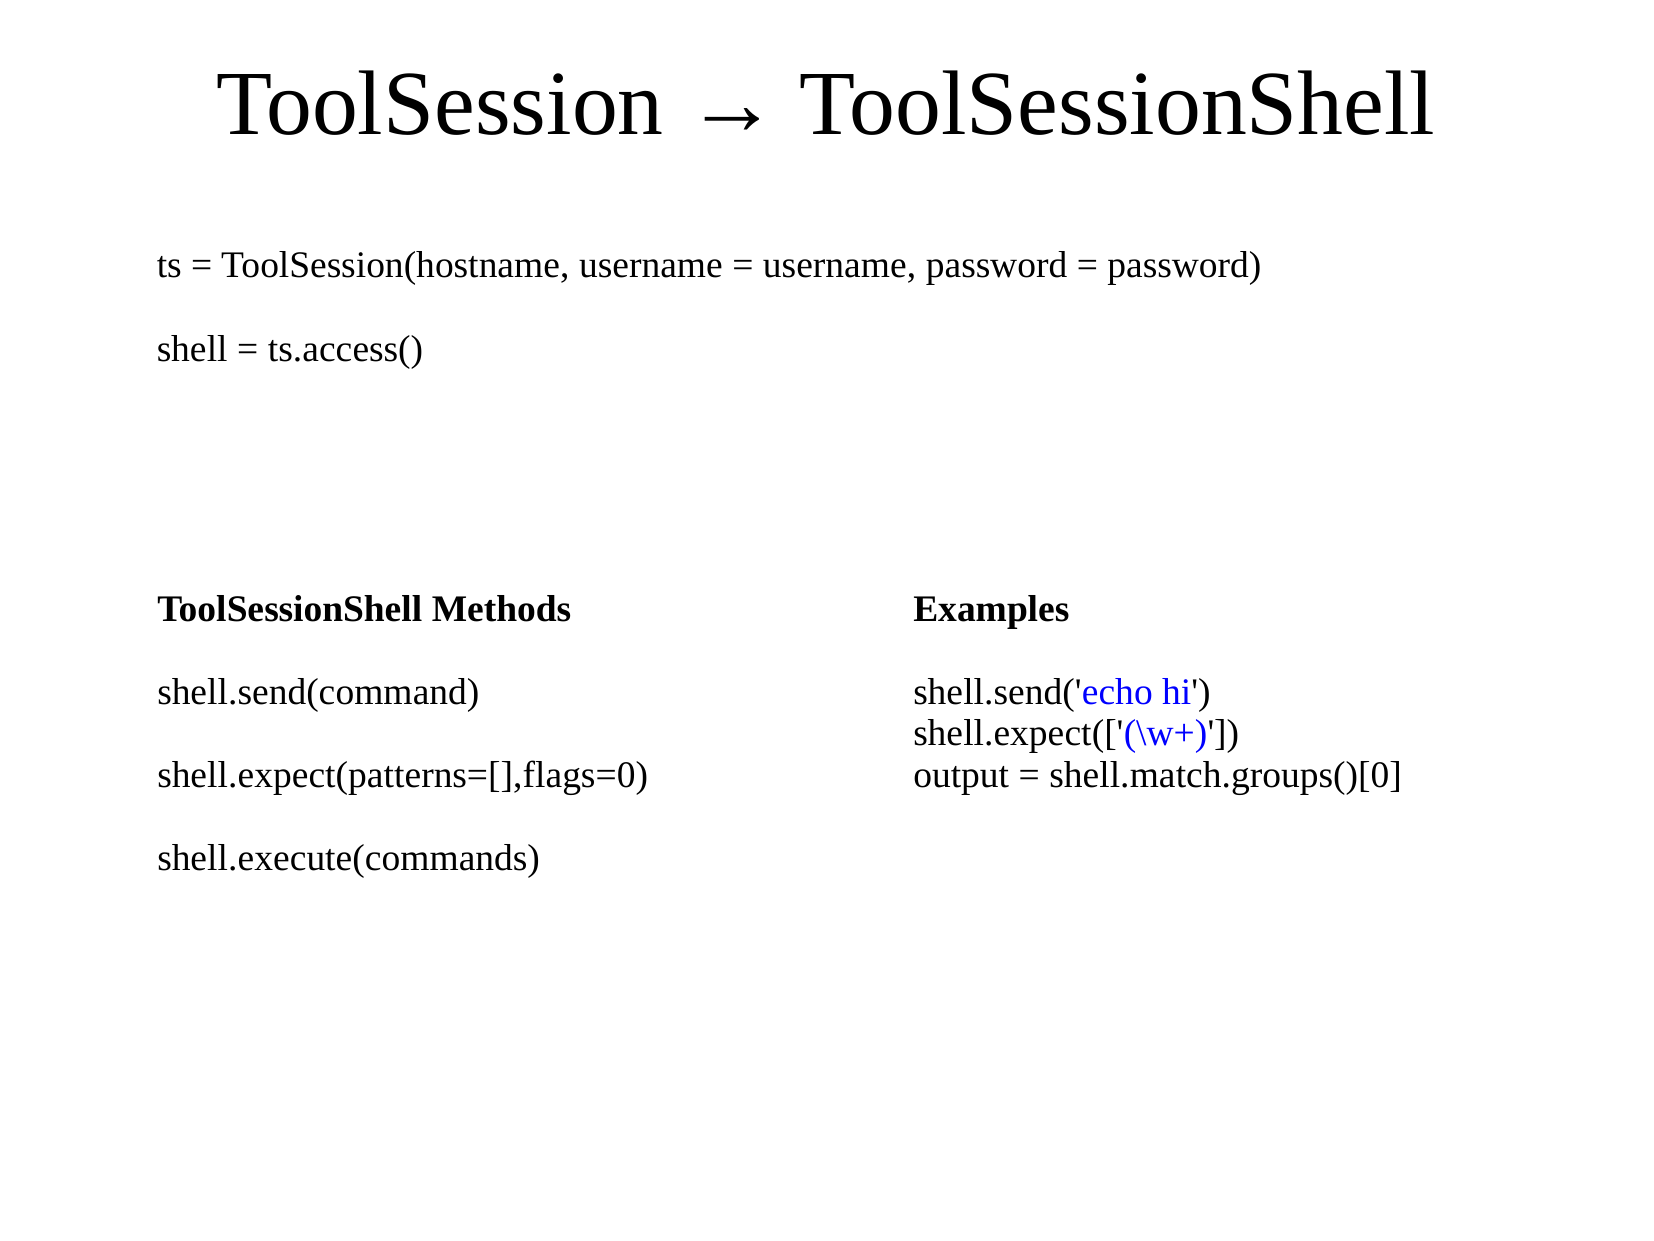

# ToolSession → ToolSessionShell
ts = ToolSession(hostname, username = username, password = password)
shell = ts.access()
ToolSessionShell Methods
shell.send(command)
shell.expect(patterns=[],flags=0)
shell.execute(commands)
Examples
shell.send('echo hi')
shell.expect(['(\w+)'])
output = shell.match.groups()[0]